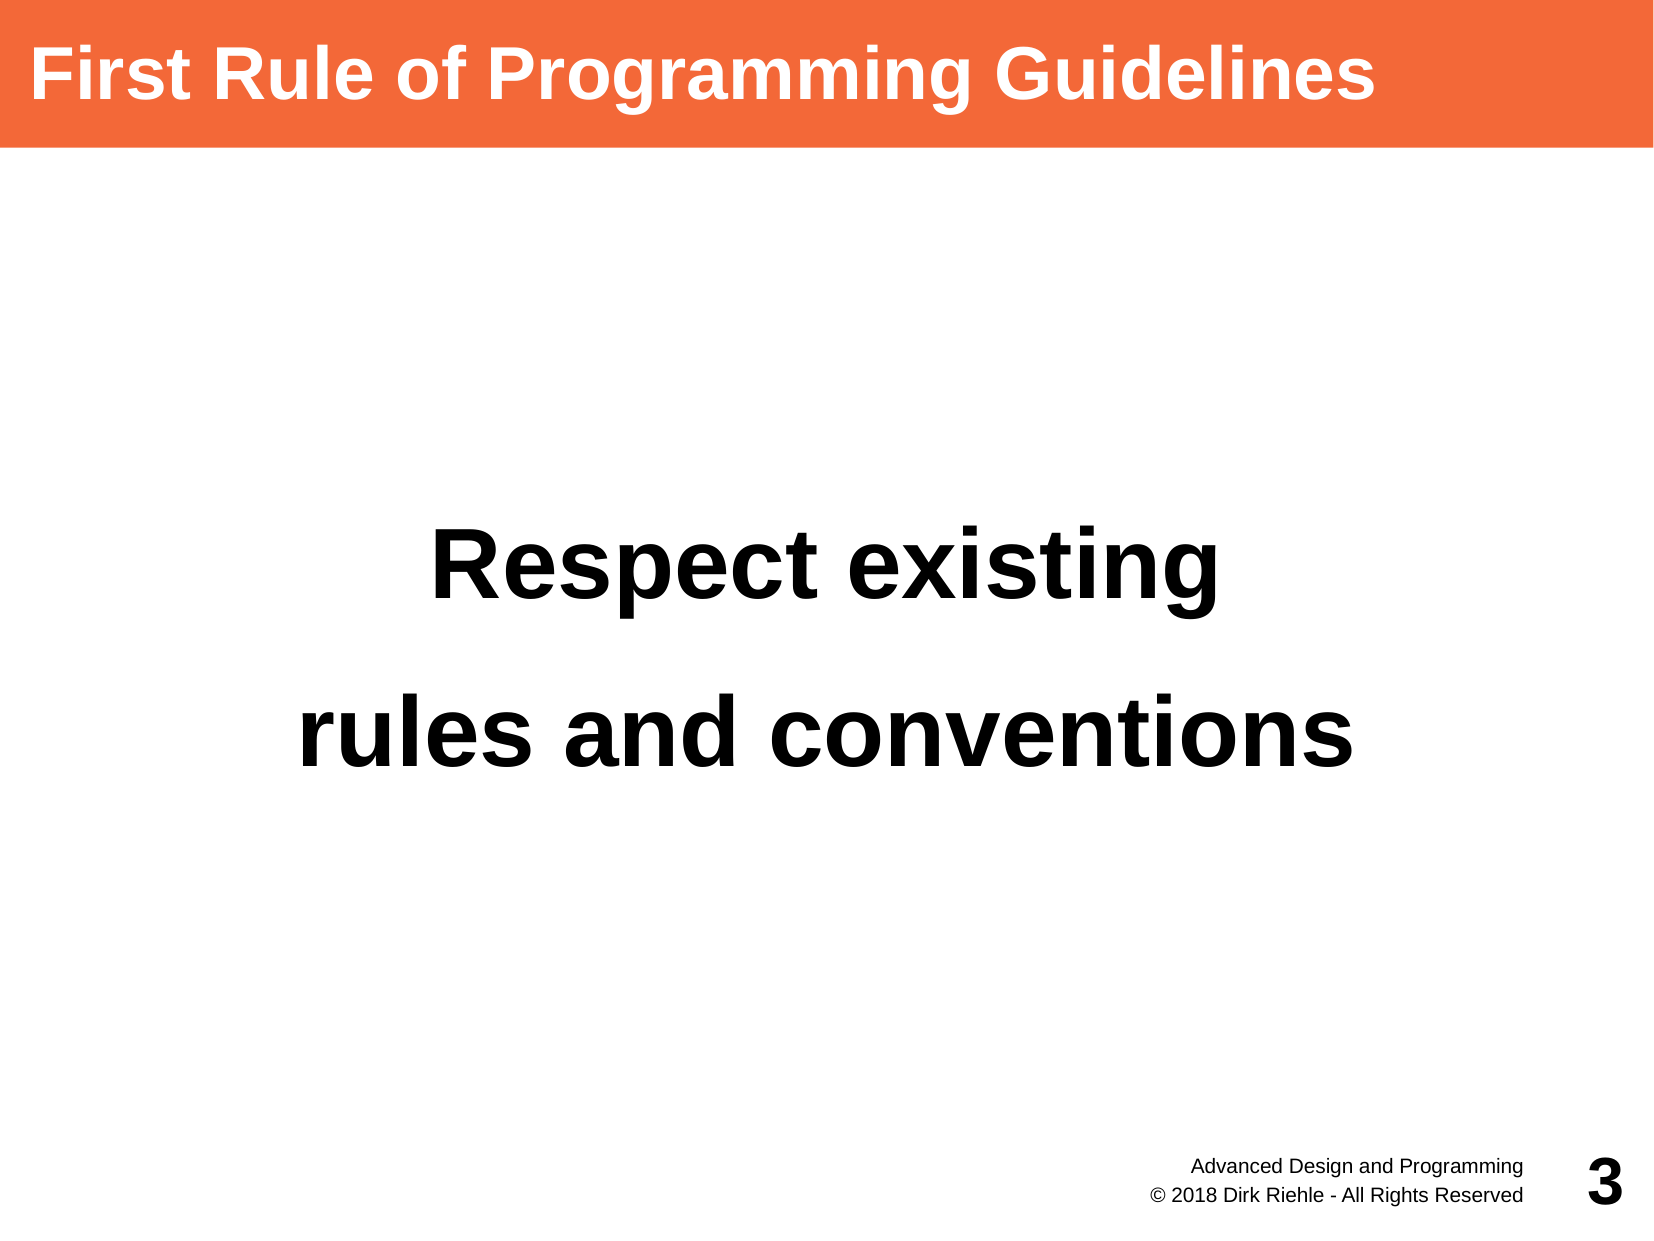

# First Rule of Programming Guidelines
Respect existing
rules and conventions
Advanced Design and Programming
3
© 2018 Dirk Riehle - All Rights Reserved